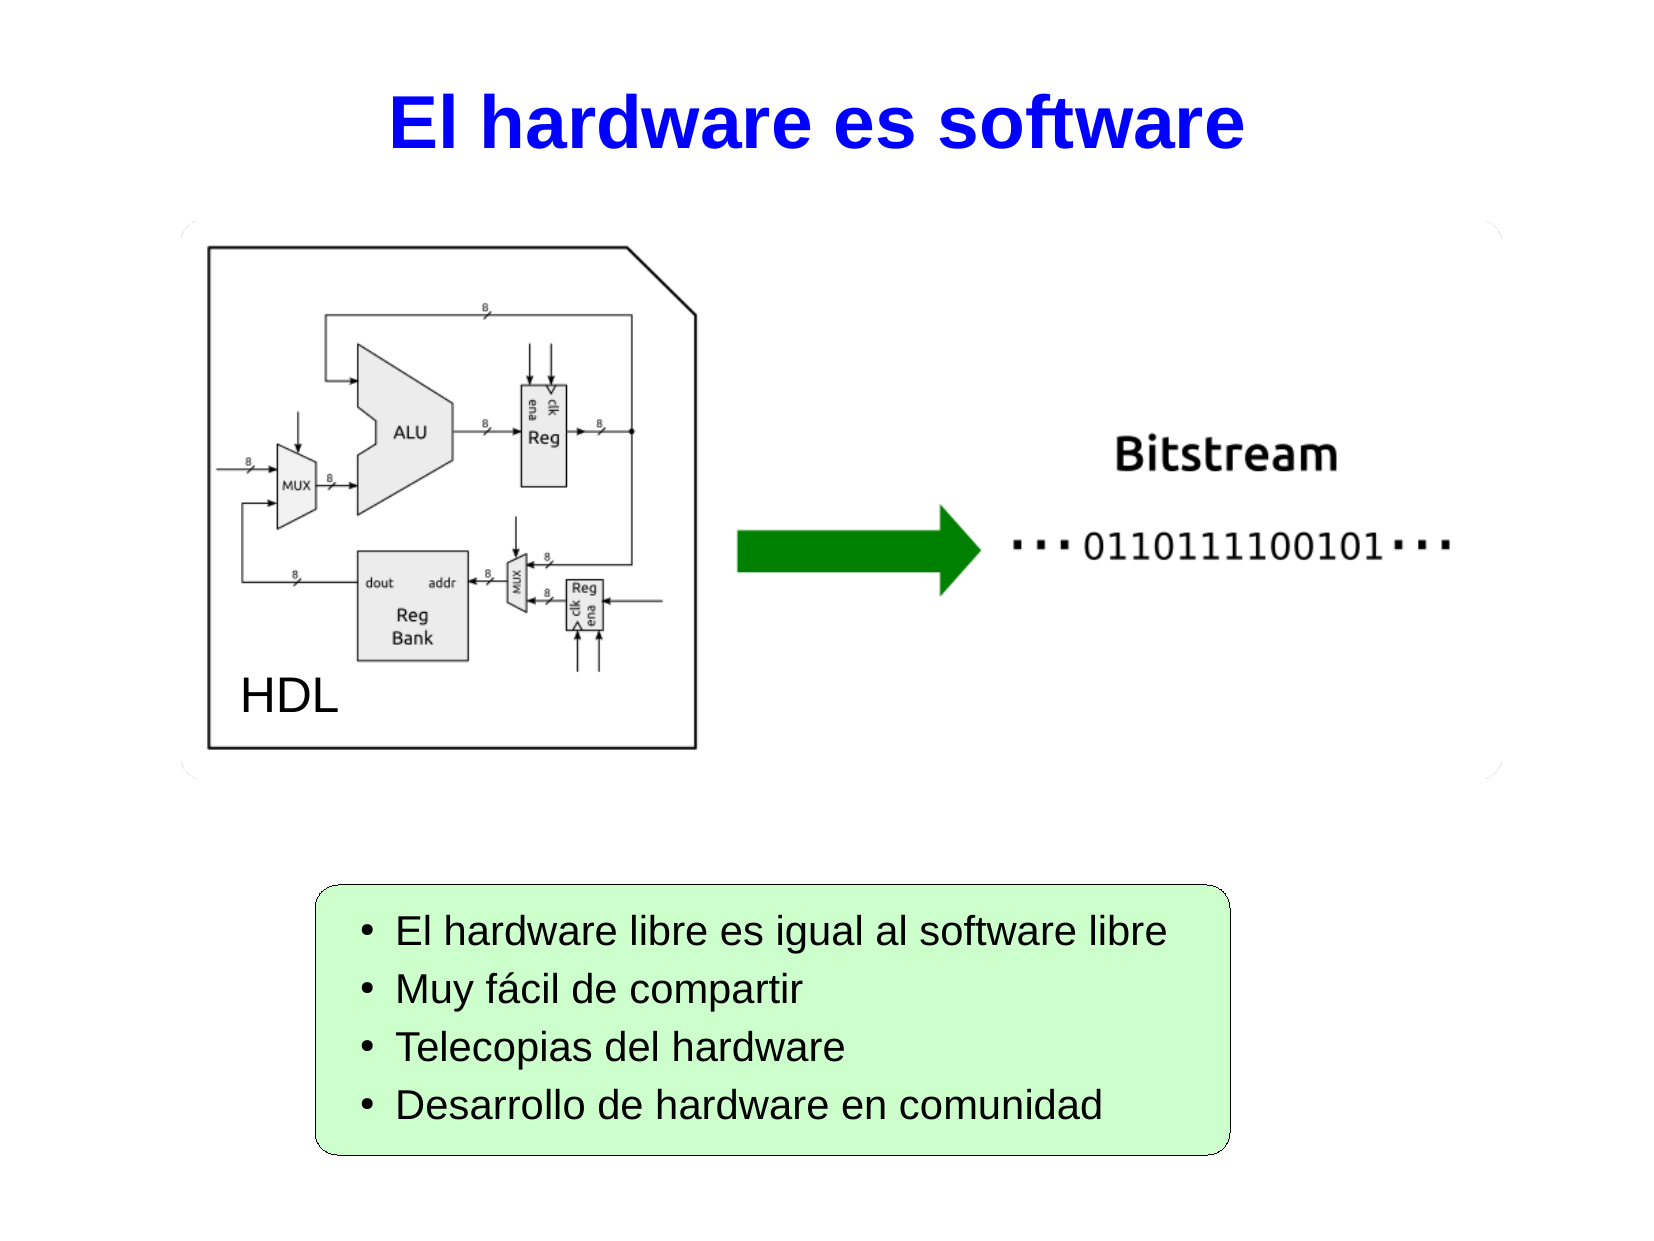

El hardware es software
HDL
El hardware libre es igual al software libre
Muy fácil de compartir
Telecopias del hardware
Desarrollo de hardware en comunidad